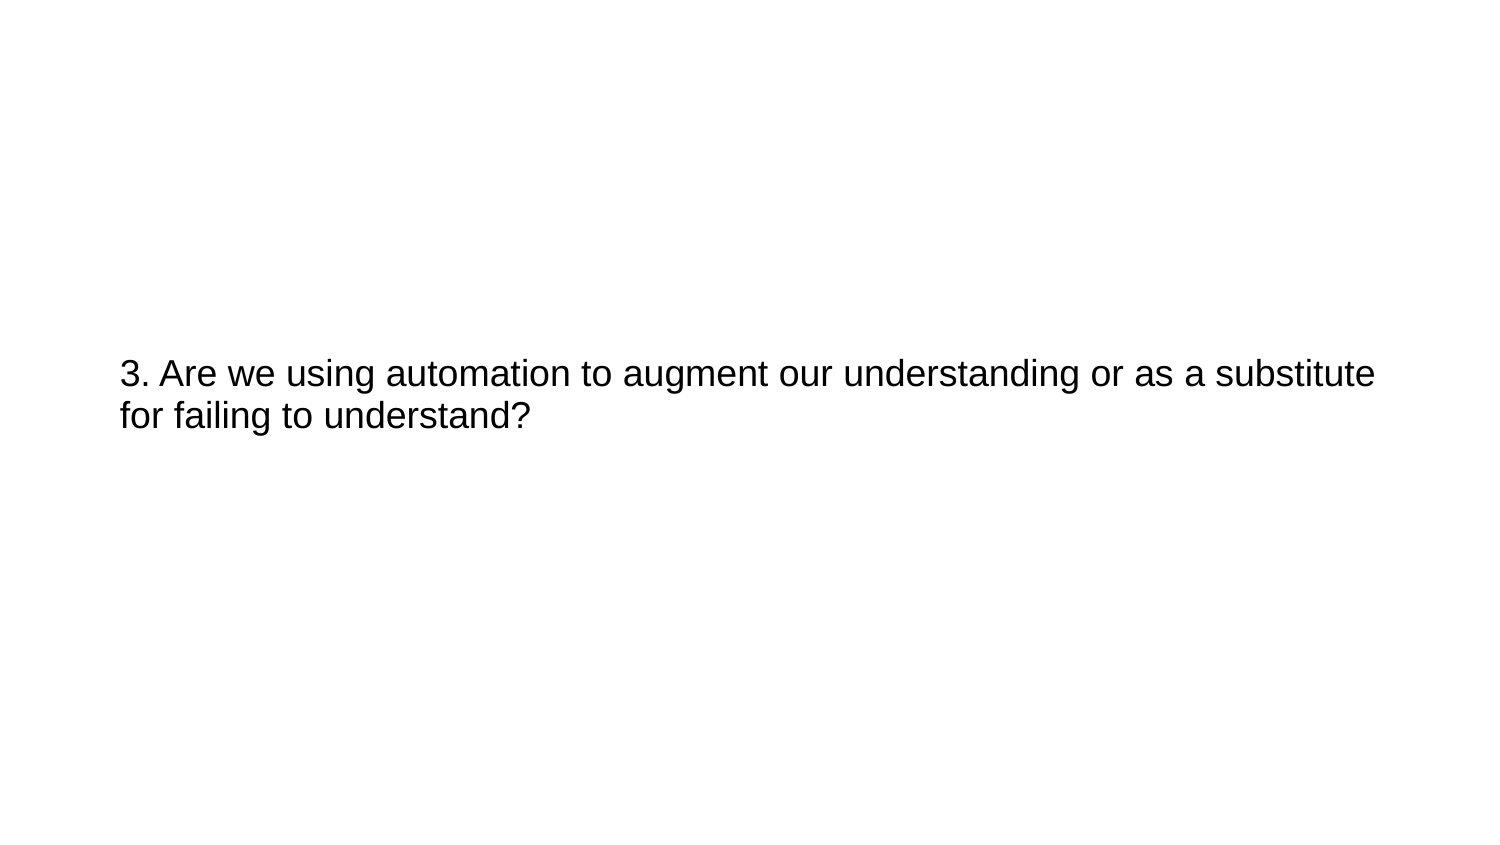

3. Are we using automation to augment our understanding or as a substitute for failing to understand?